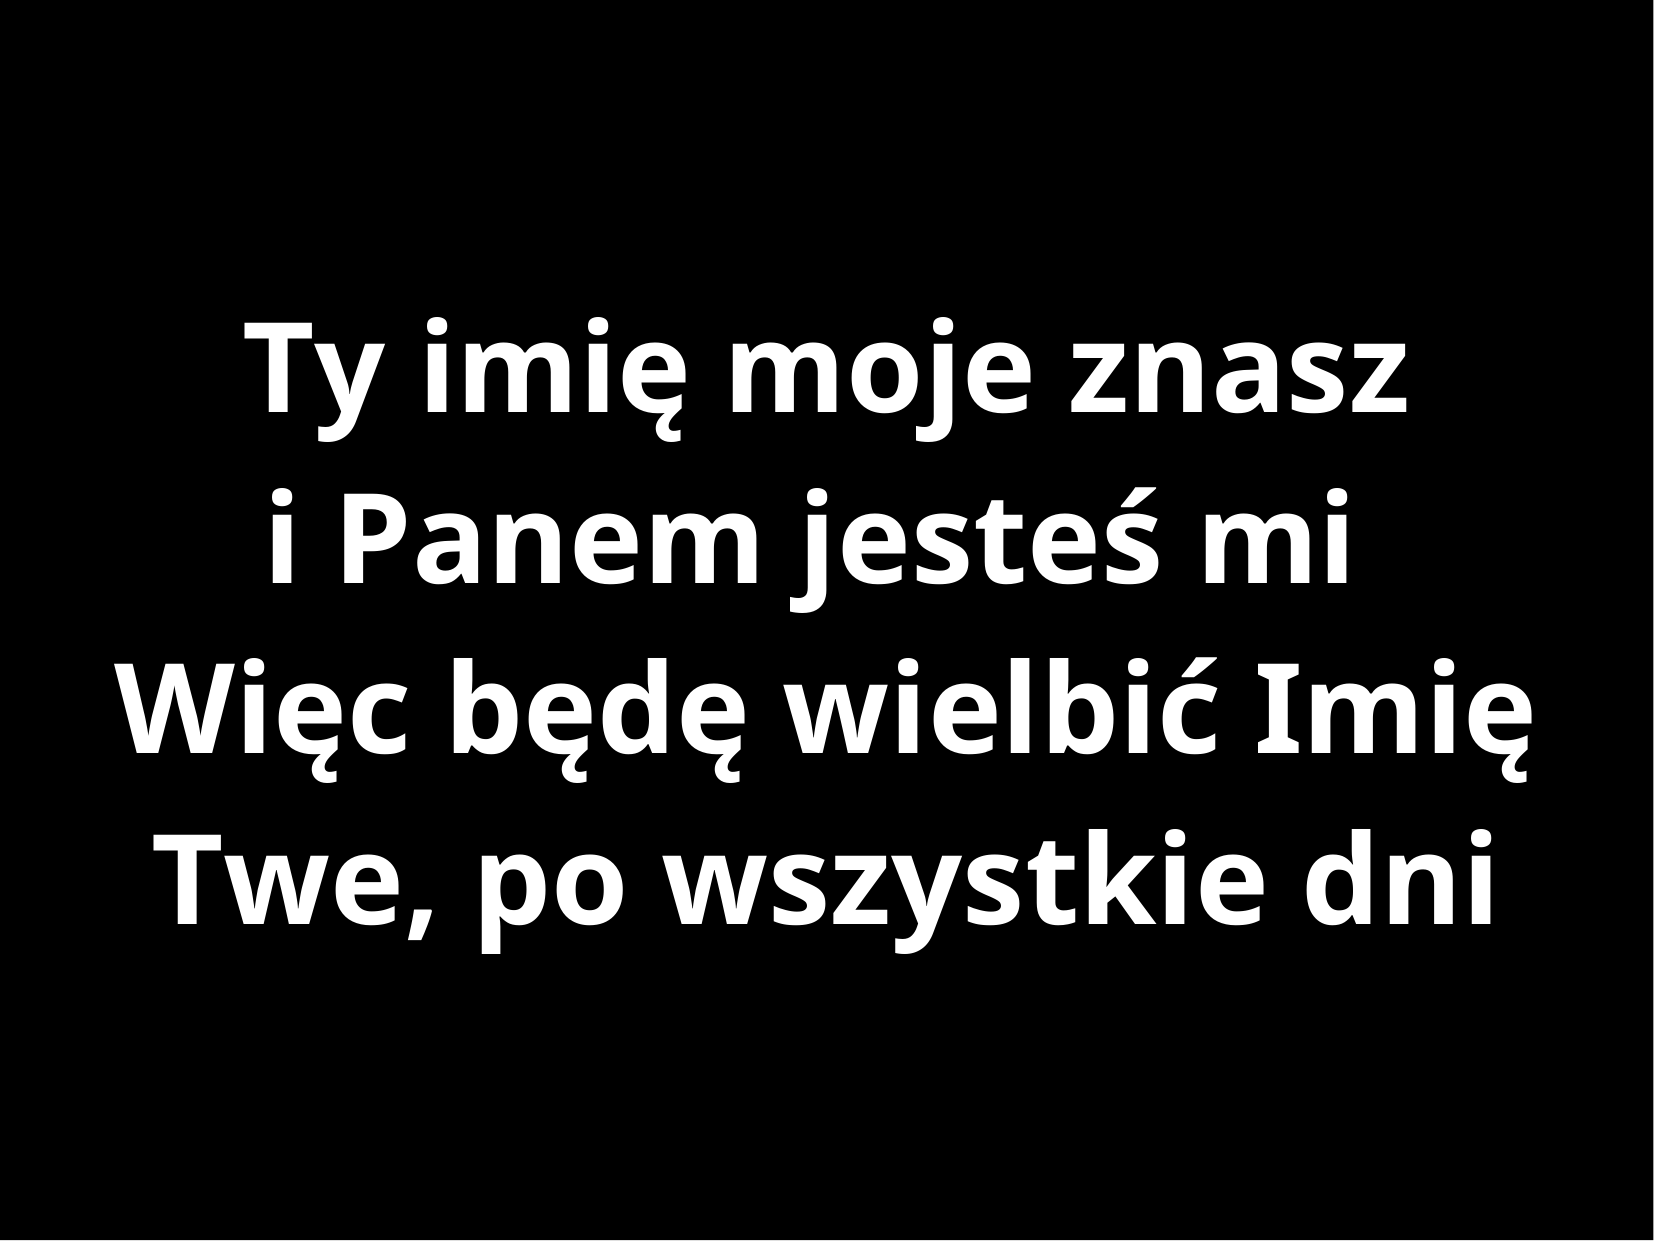

# Ty imię moje znasz i Panem jesteś mi Więc będę wielbić Imię Twe, po wszystkie dni